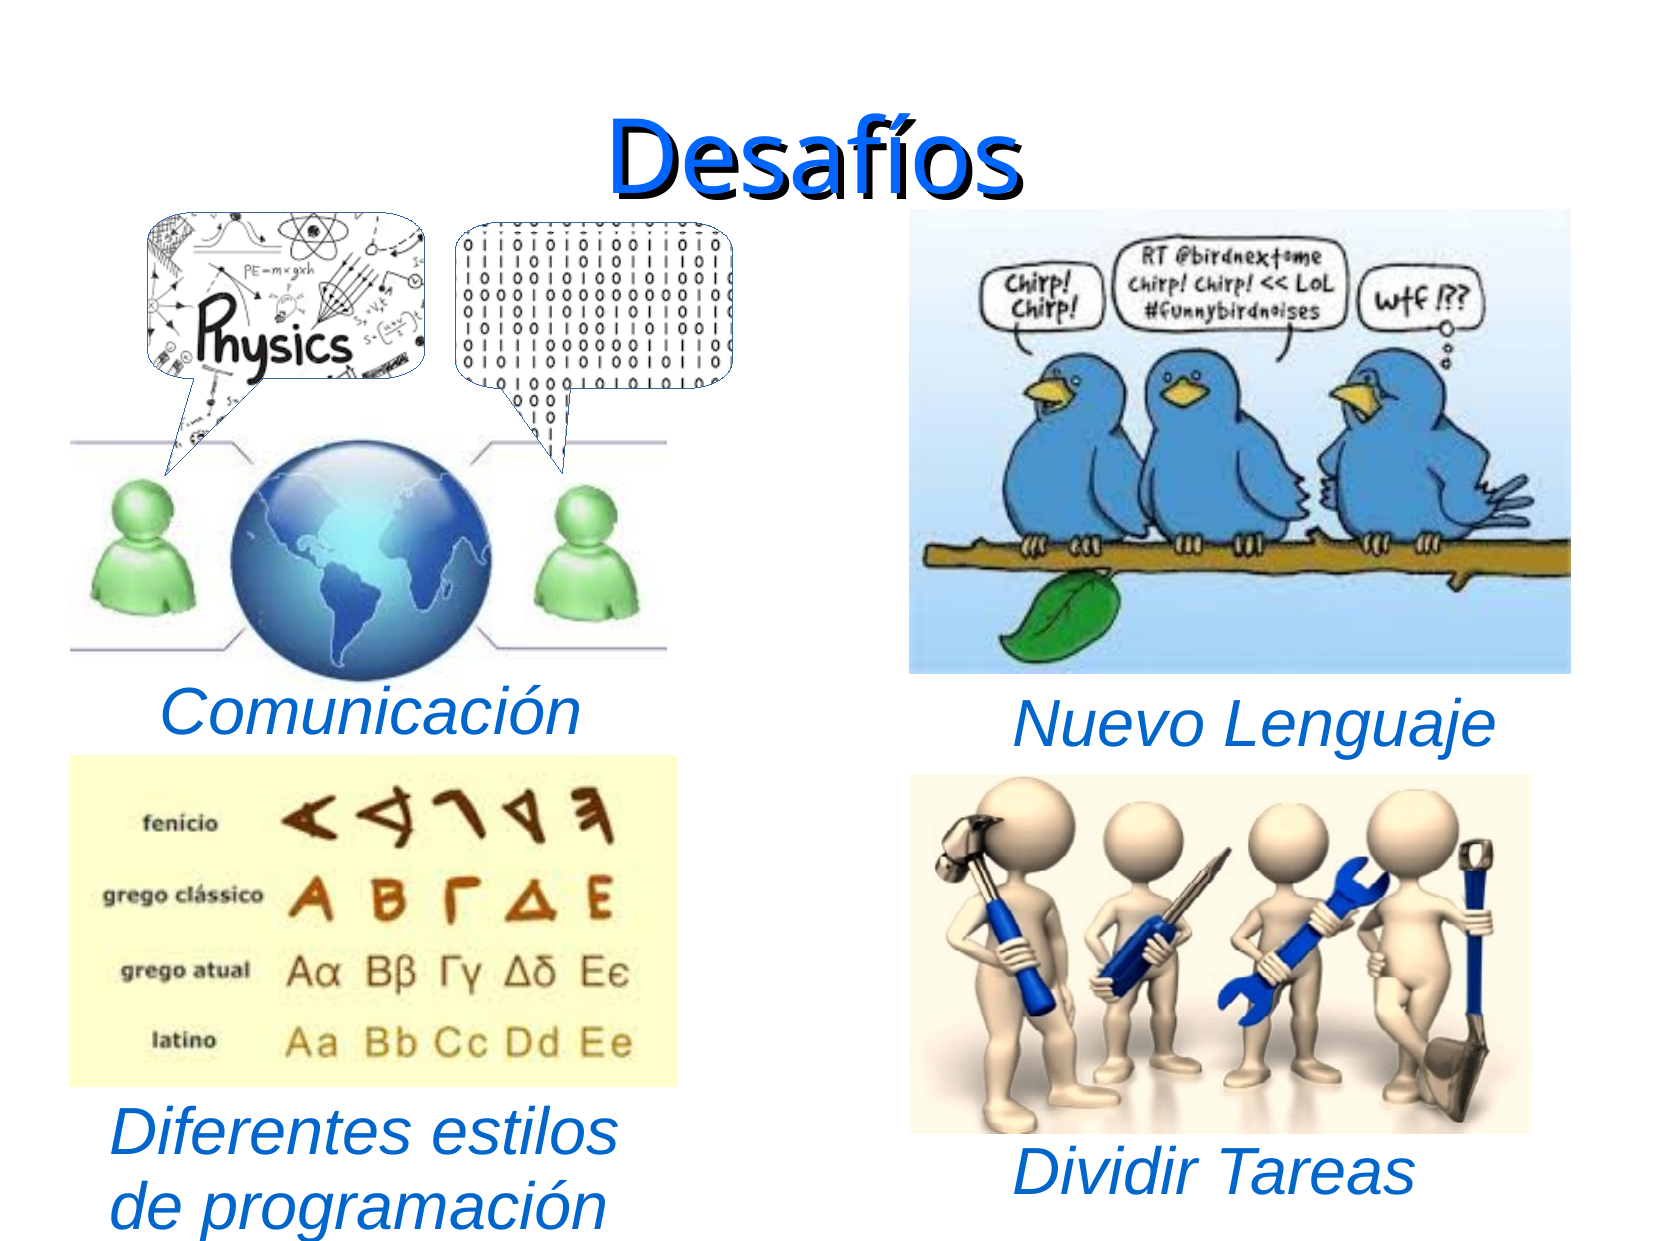

# Desafíos
Comunicación
Nuevo Lenguaje
Diferentes estilos
de programación
Dividir Tareas